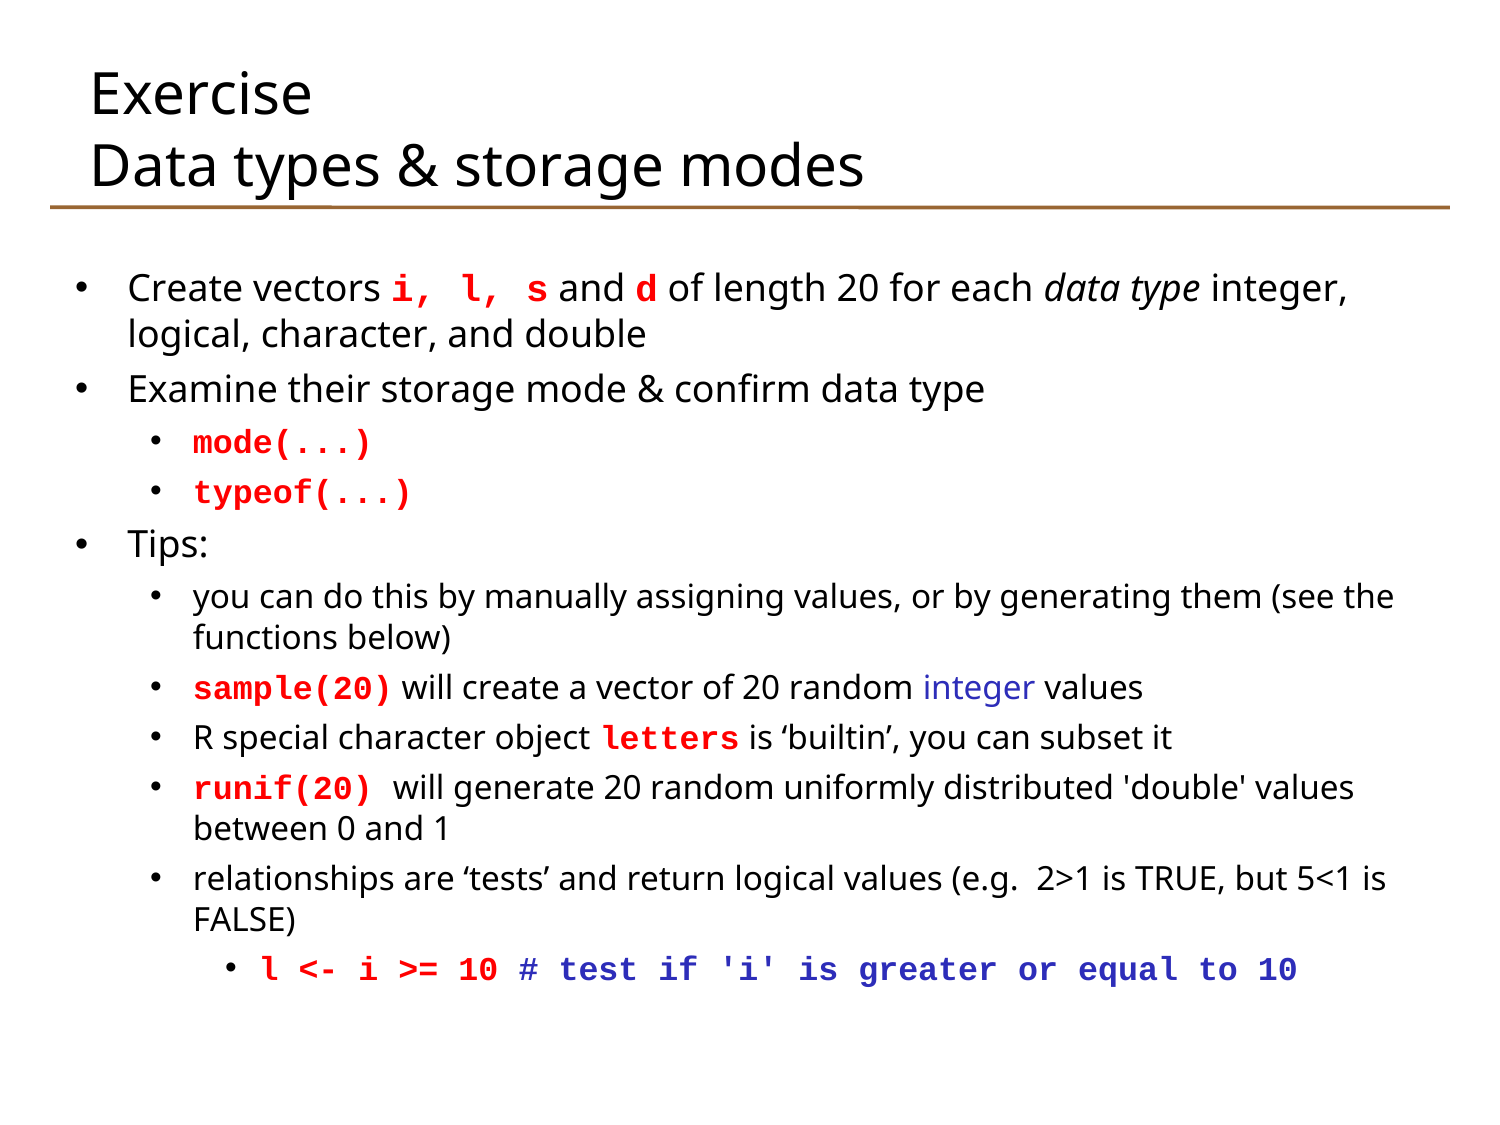

Exercise
Data types & storage modes
Create vectors i, l, s and d of length 20 for each data type integer, logical, character, and double
Examine their storage mode & confirm data type
mode(...)‏
typeof(...)
Tips:
you can do this by manually assigning values, or by generating them (see the functions below)
sample(20) will create a vector of 20 random integer values
R special character object letters is ‘builtin’, you can subset it
runif(20) will generate 20 random uniformly distributed 'double' values between 0 and 1
relationships are ‘tests’ and return logical values (e.g. 2>1 is TRUE, but 5<1 is FALSE)‏
l <- i >= 10 # test if 'i' is greater or equal to 10